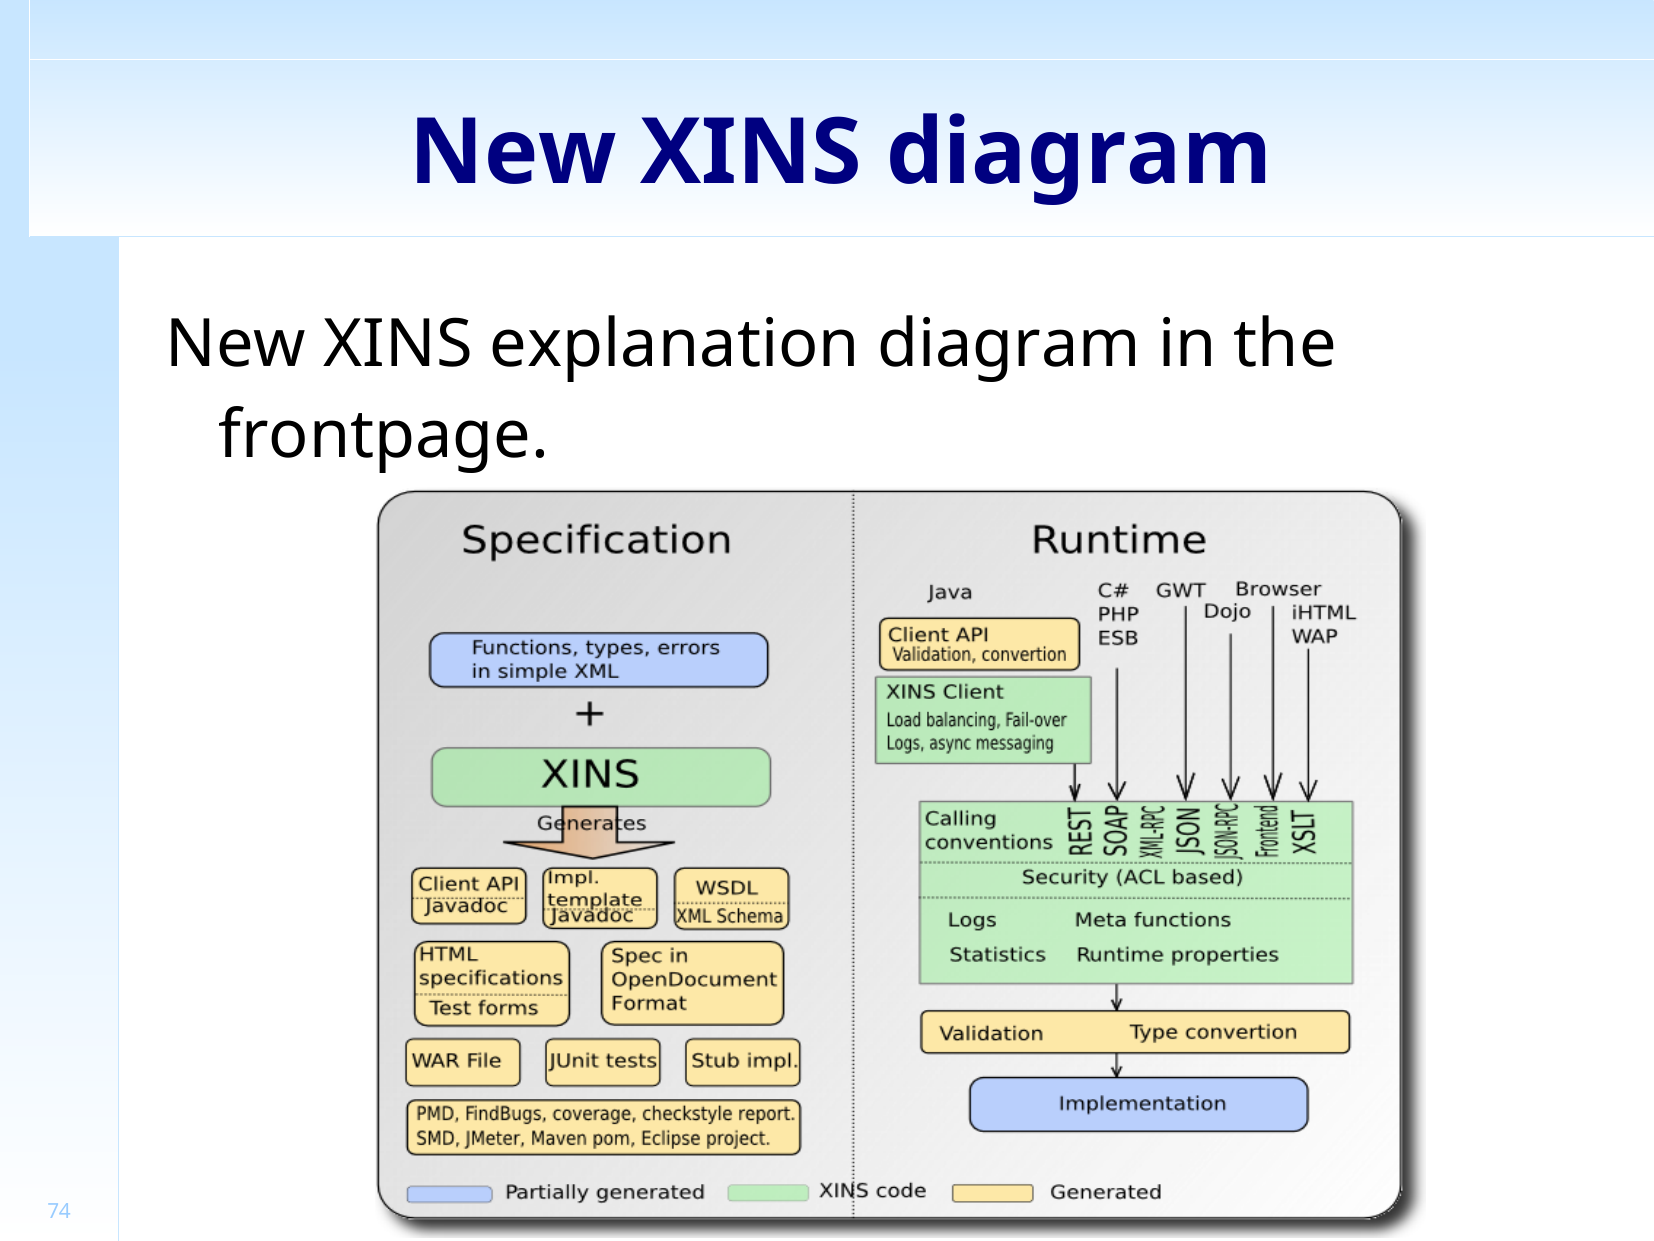

# New XINS diagram
New XINS explanation diagram in the frontpage.